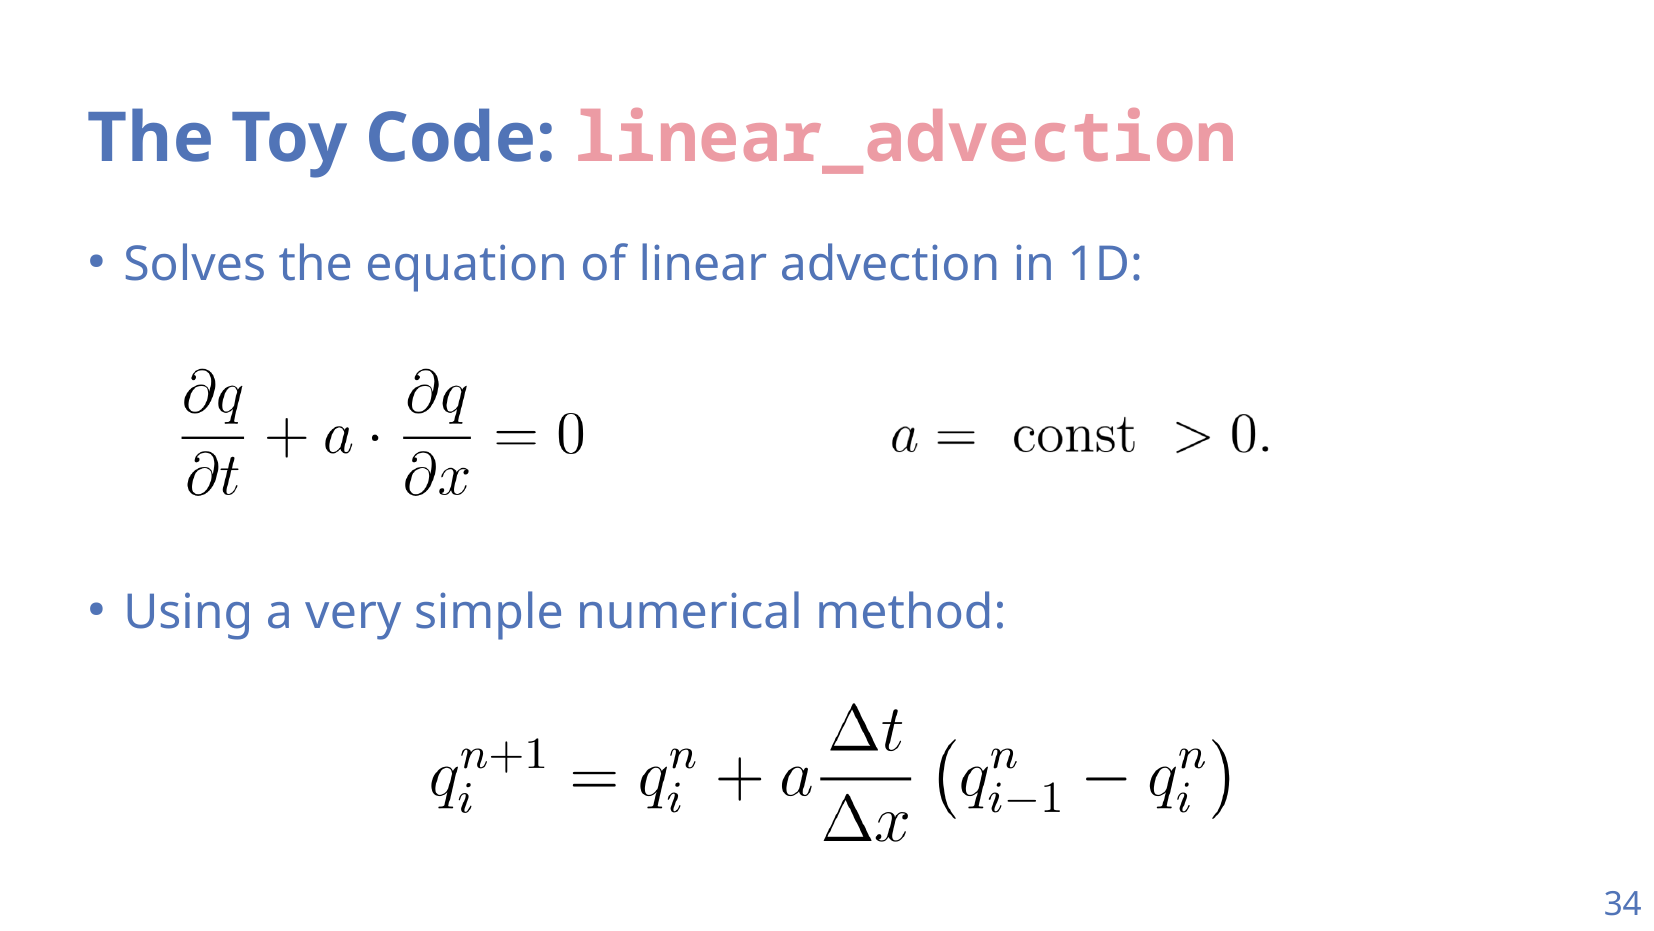

# The Toy Code: linear_advection
Solves the equation of linear advection in 1D:
Using a very simple numerical method:
34